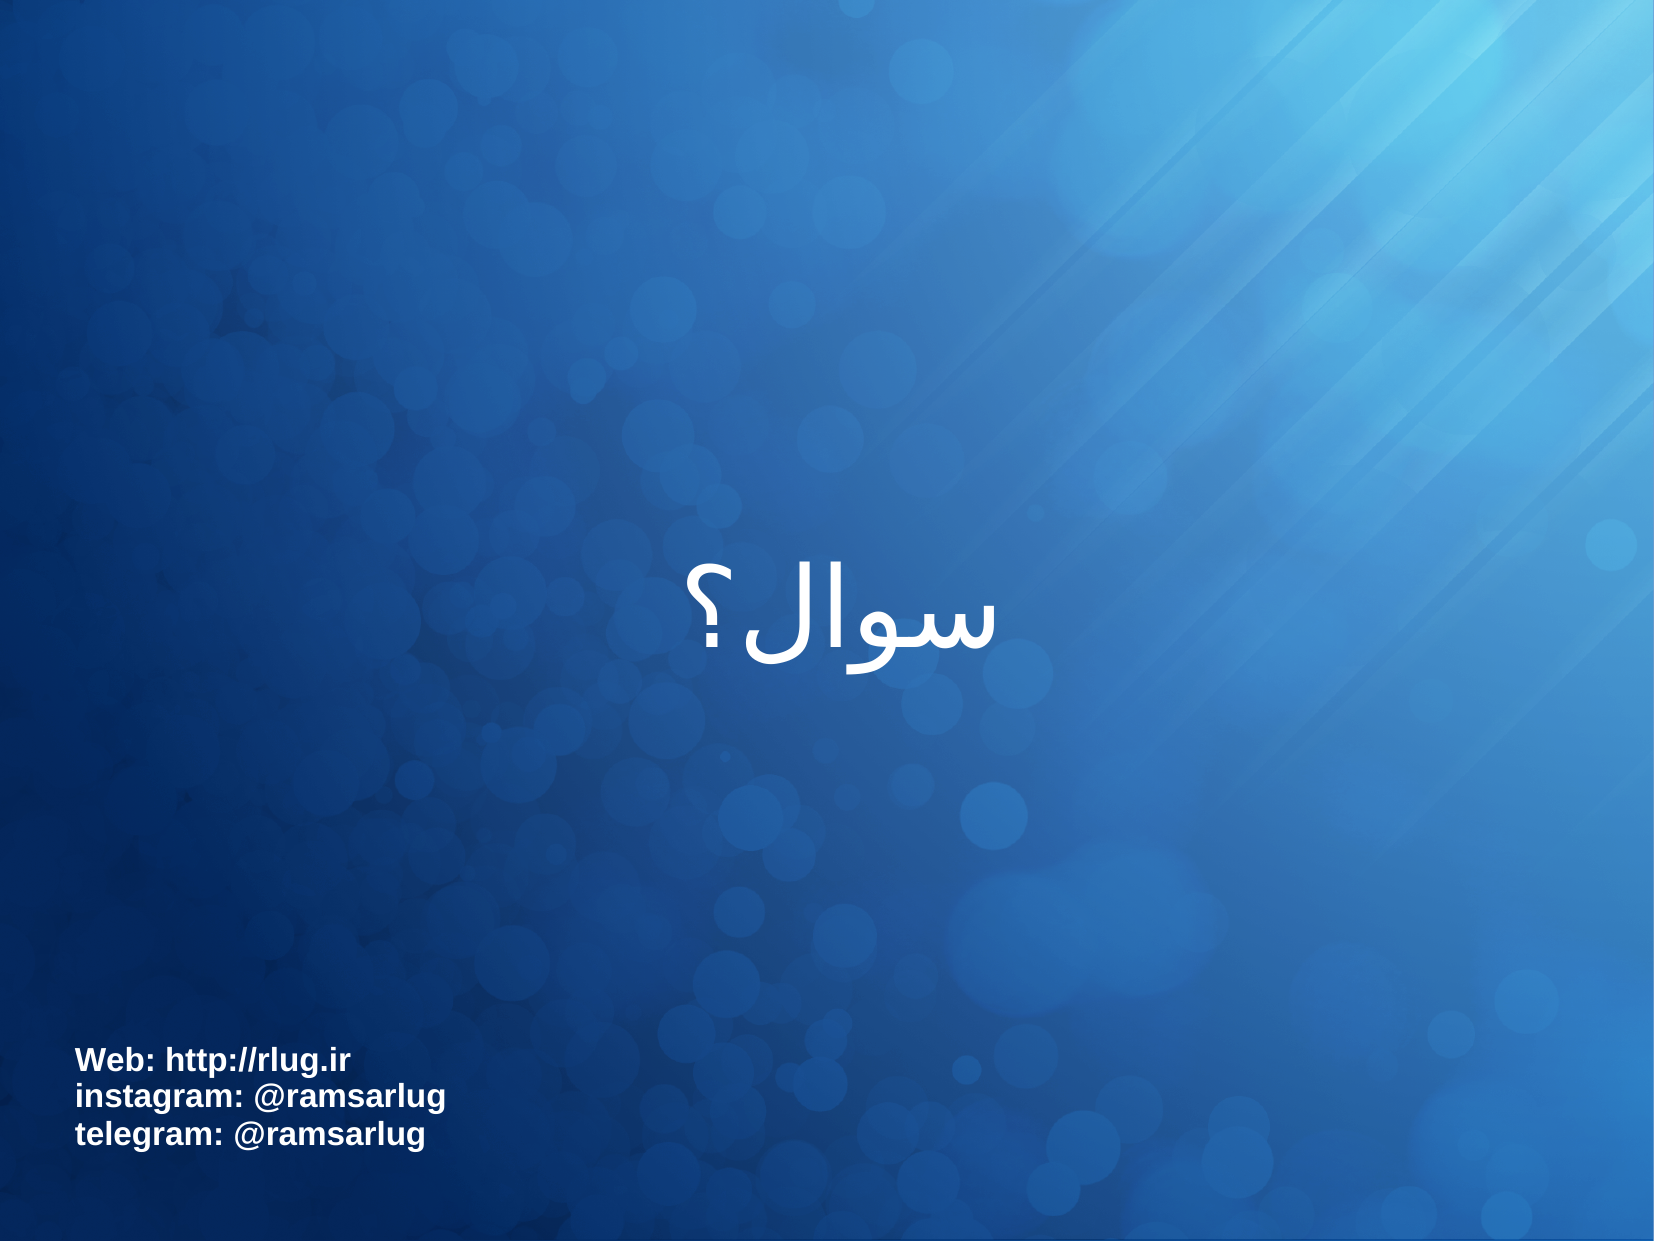

# سوال؟
Web: http://rlug.ir
instagram: @ramsarlug
telegram: @ramsarlug